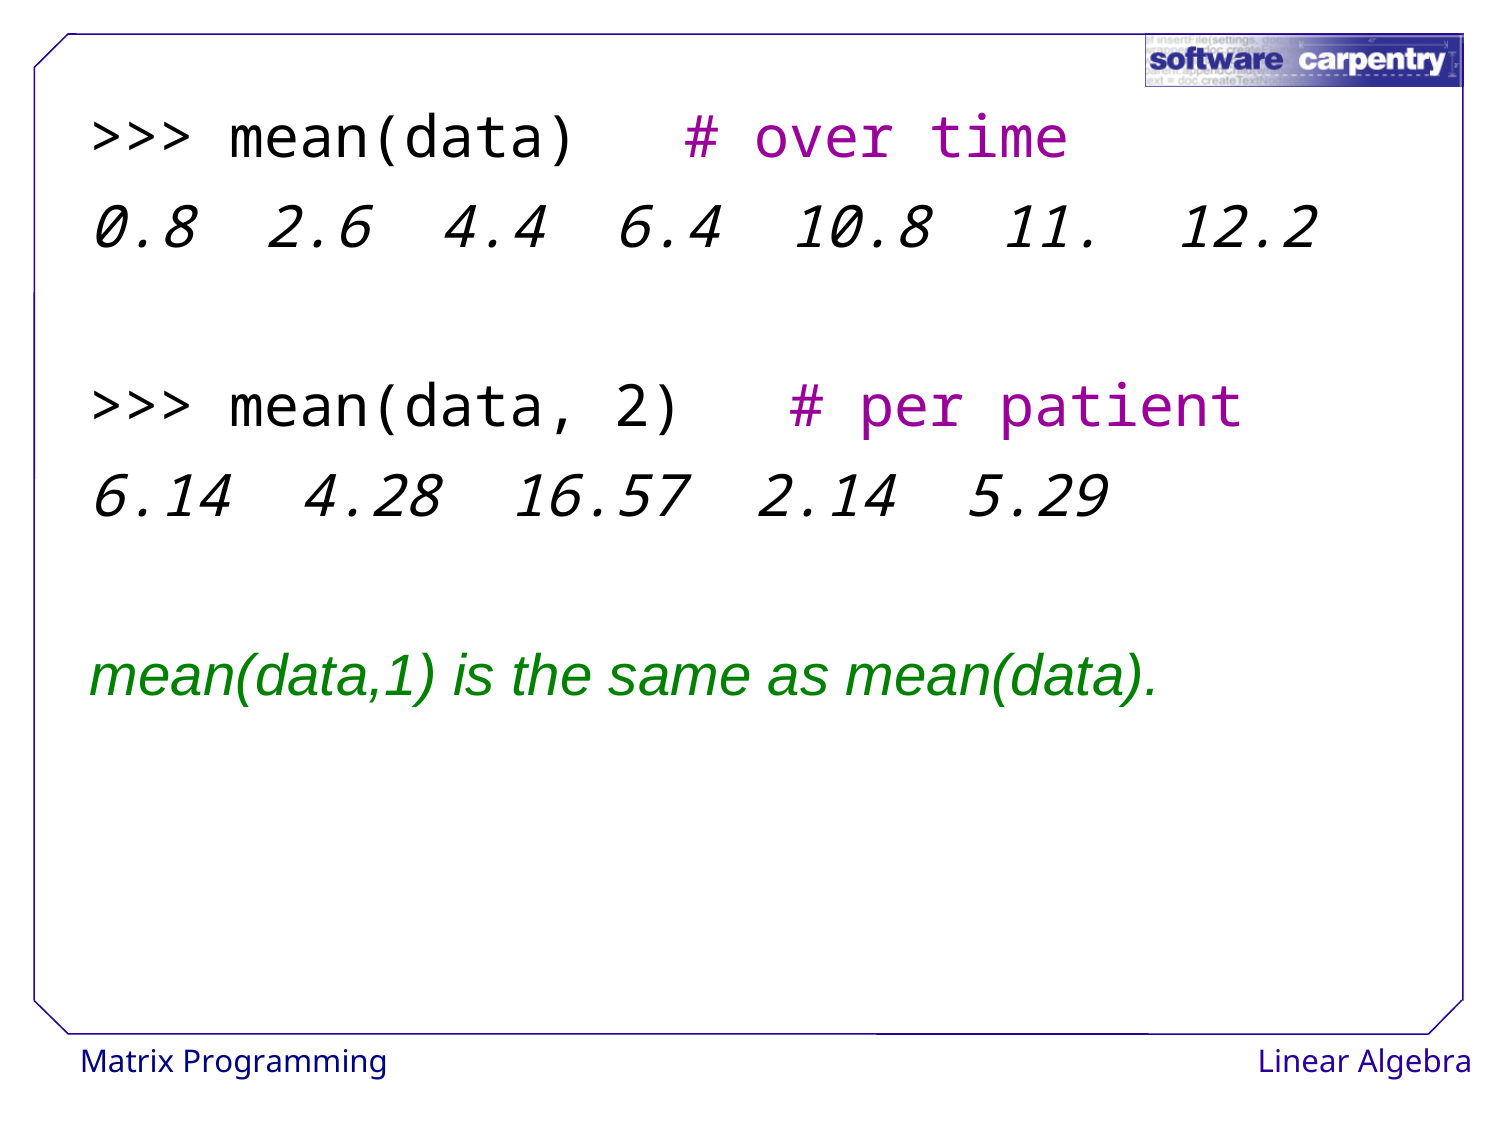

# >>> mean(data) # over time
0.8 2.6 4.4 6.4 10.8 11. 12.2
>>> mean(data, 2) # per patient
6.14 4.28 16.57 2.14 5.29
mean(data,1) is the same as mean(data).